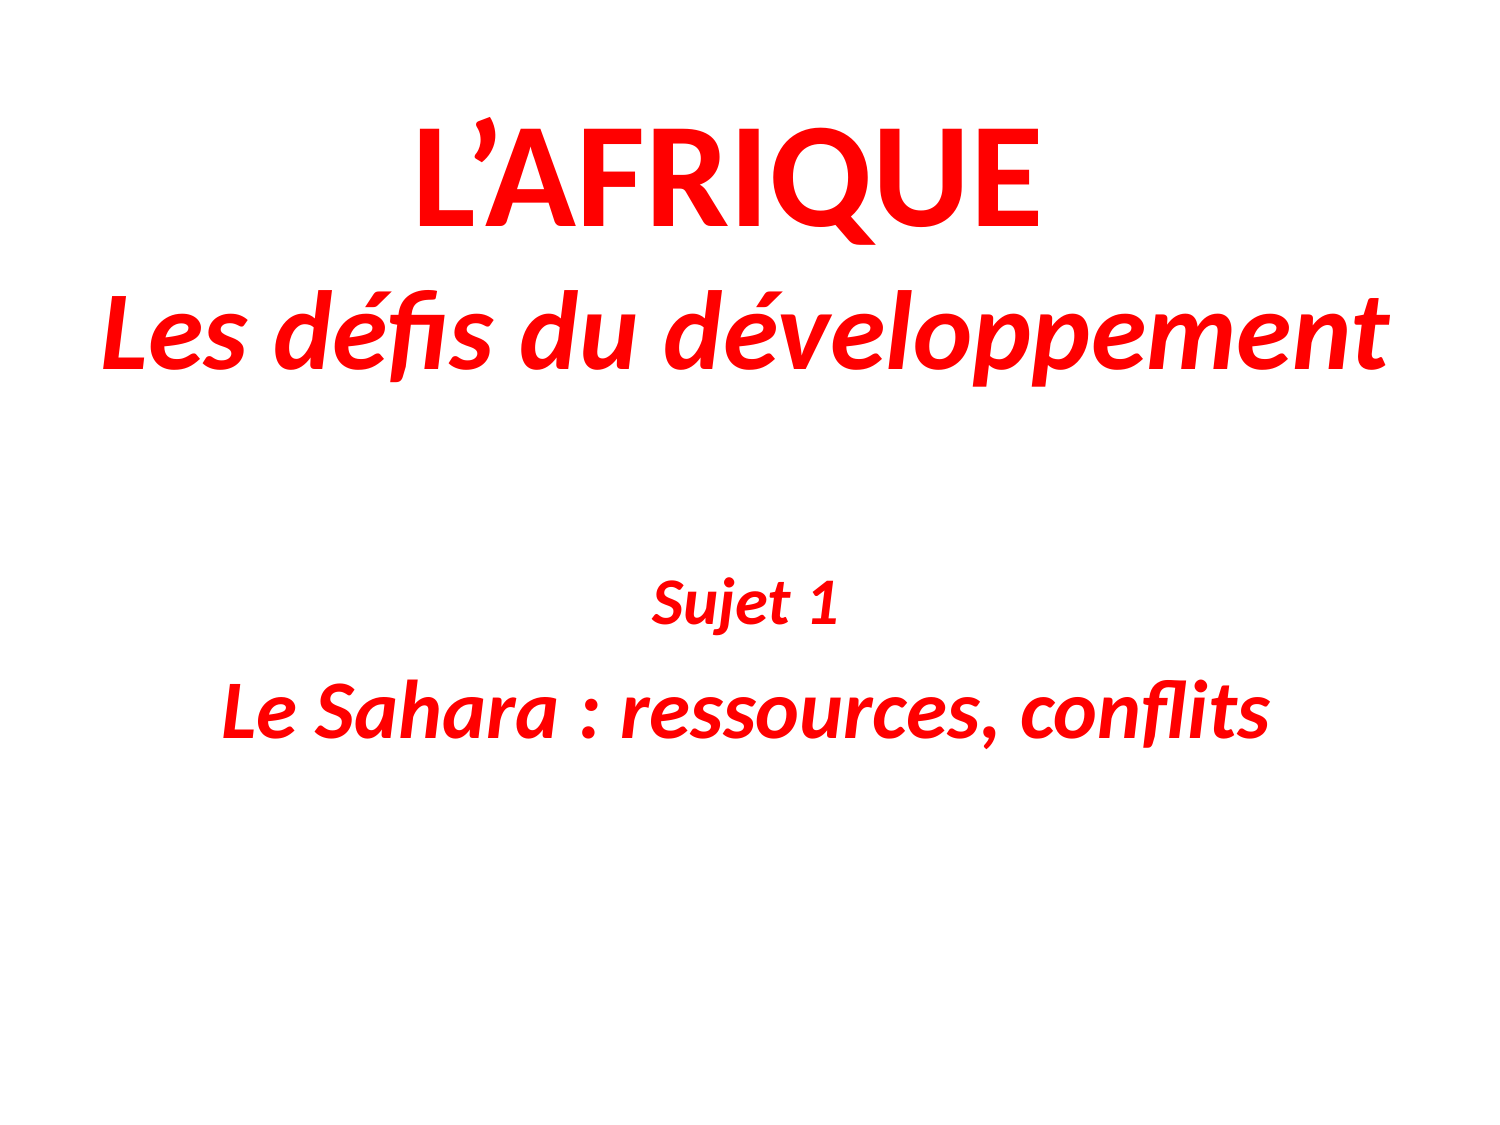

L’AFRIQUE
Les défis du développement
Sujet 1
Le Sahara : ressources, conflits